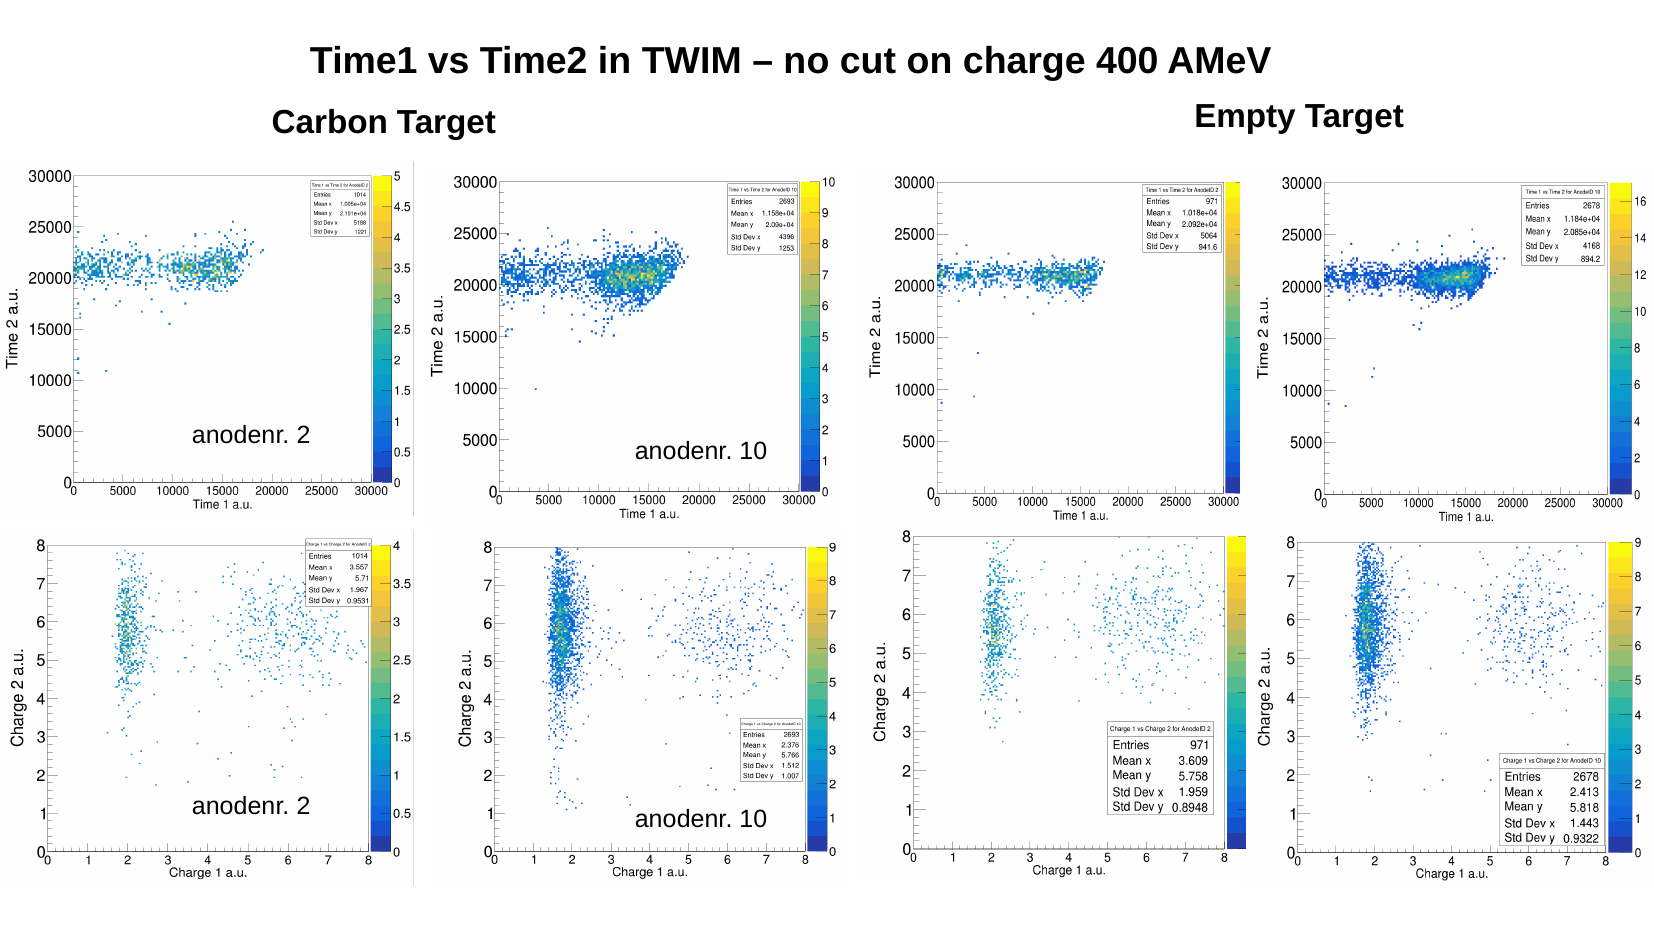

Time1 vs Time2 in TWIM – no cut on charge 400 AMeV
Empty Target
Carbon Target
anodenr. 2
anodenr. 10
anodenr. 2
anodenr. 10
2